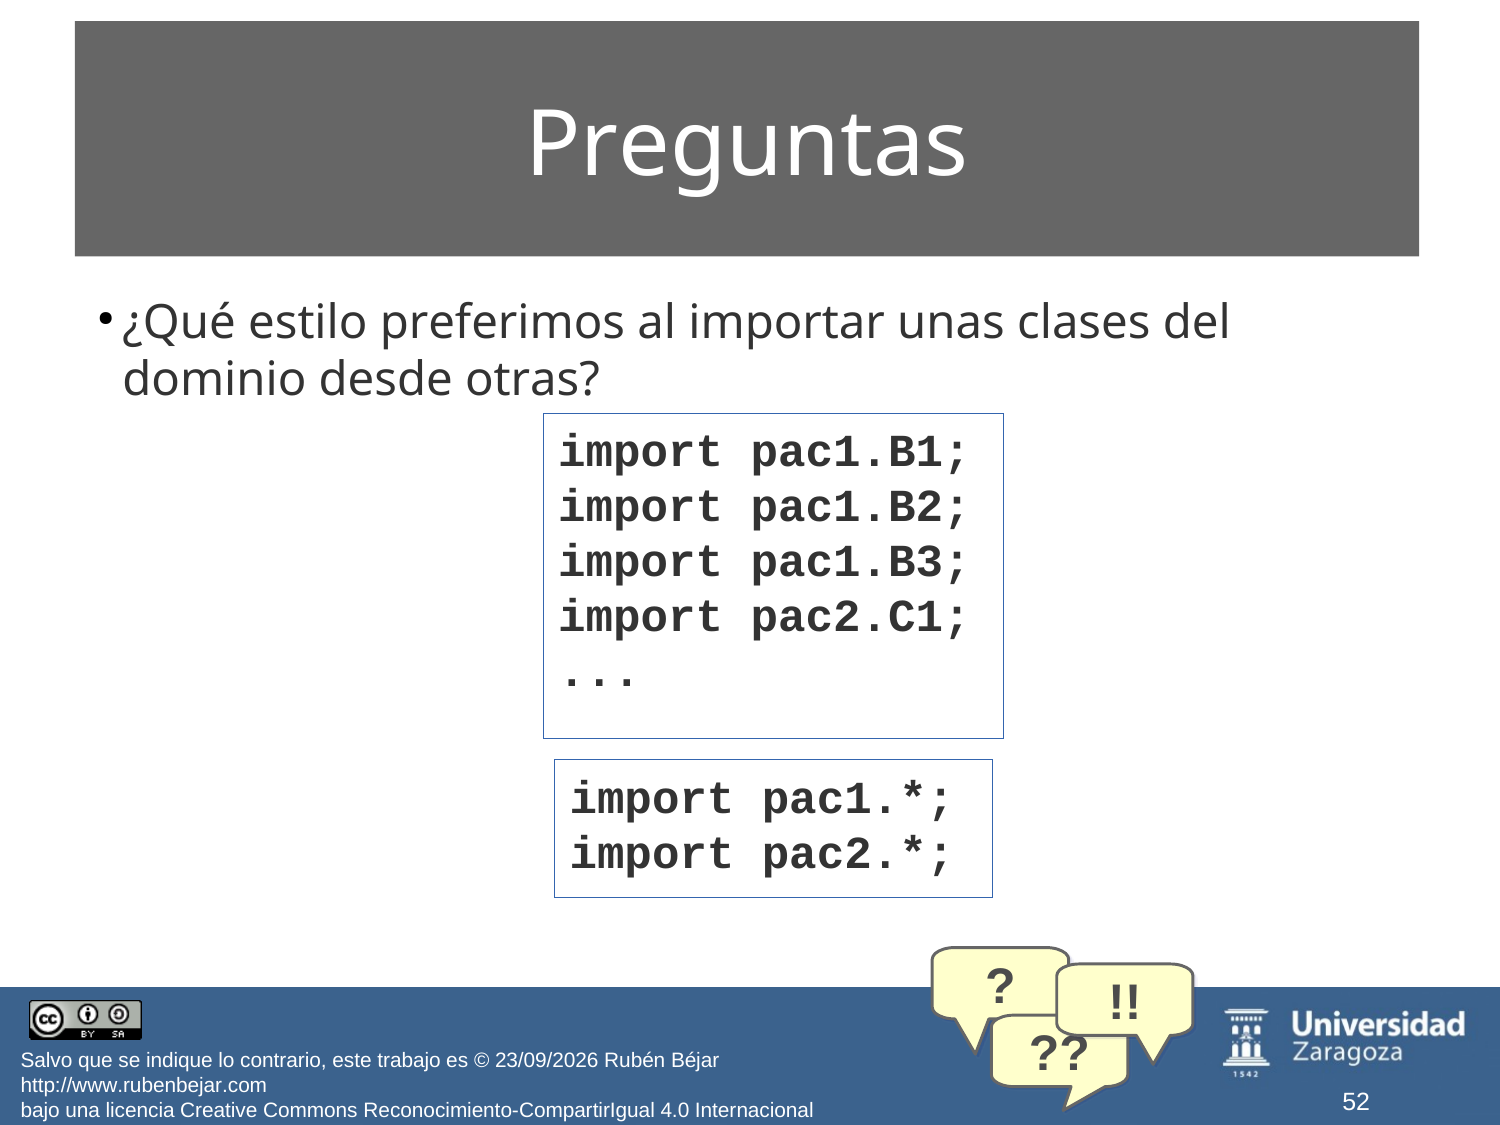

# Preguntas
¿Qué estilo preferimos al importar unas clases del dominio desde otras?
import pac1.B1;
import pac1.B2;
import pac1.B3;
import pac2.C1;
...
import pac1.*;
import pac2.*;
?
!!
??